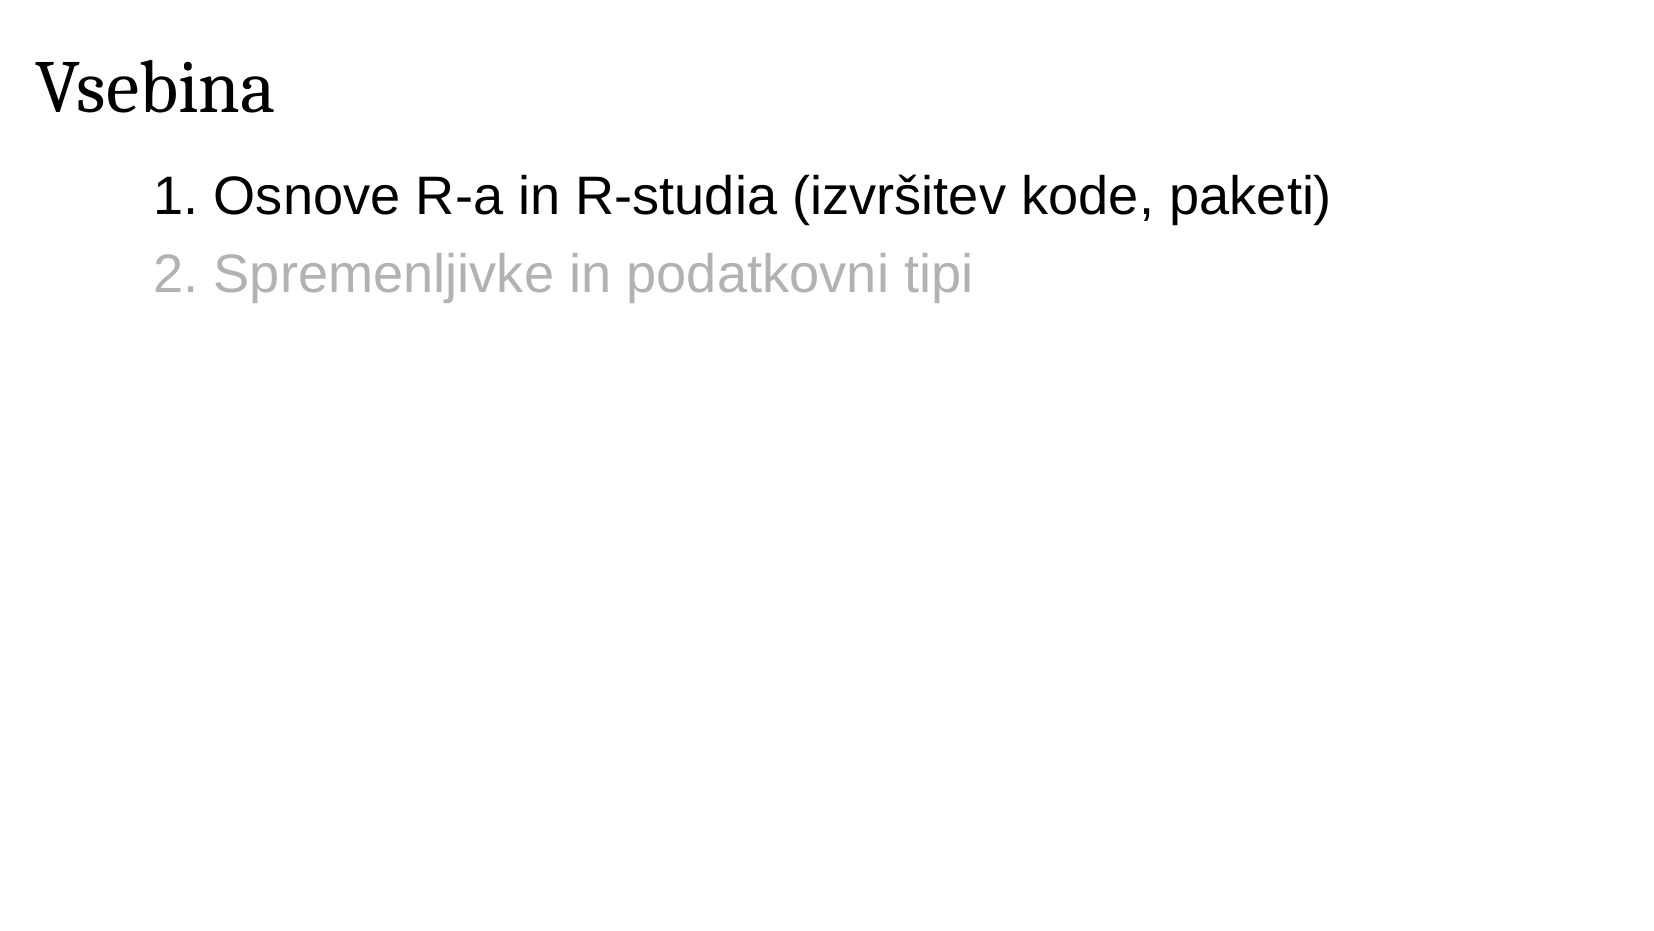

# Vsebina
1. Osnove R-a in R-studia (izvršitev kode, paketi)
2. Spremenljivke in podatkovni tipi